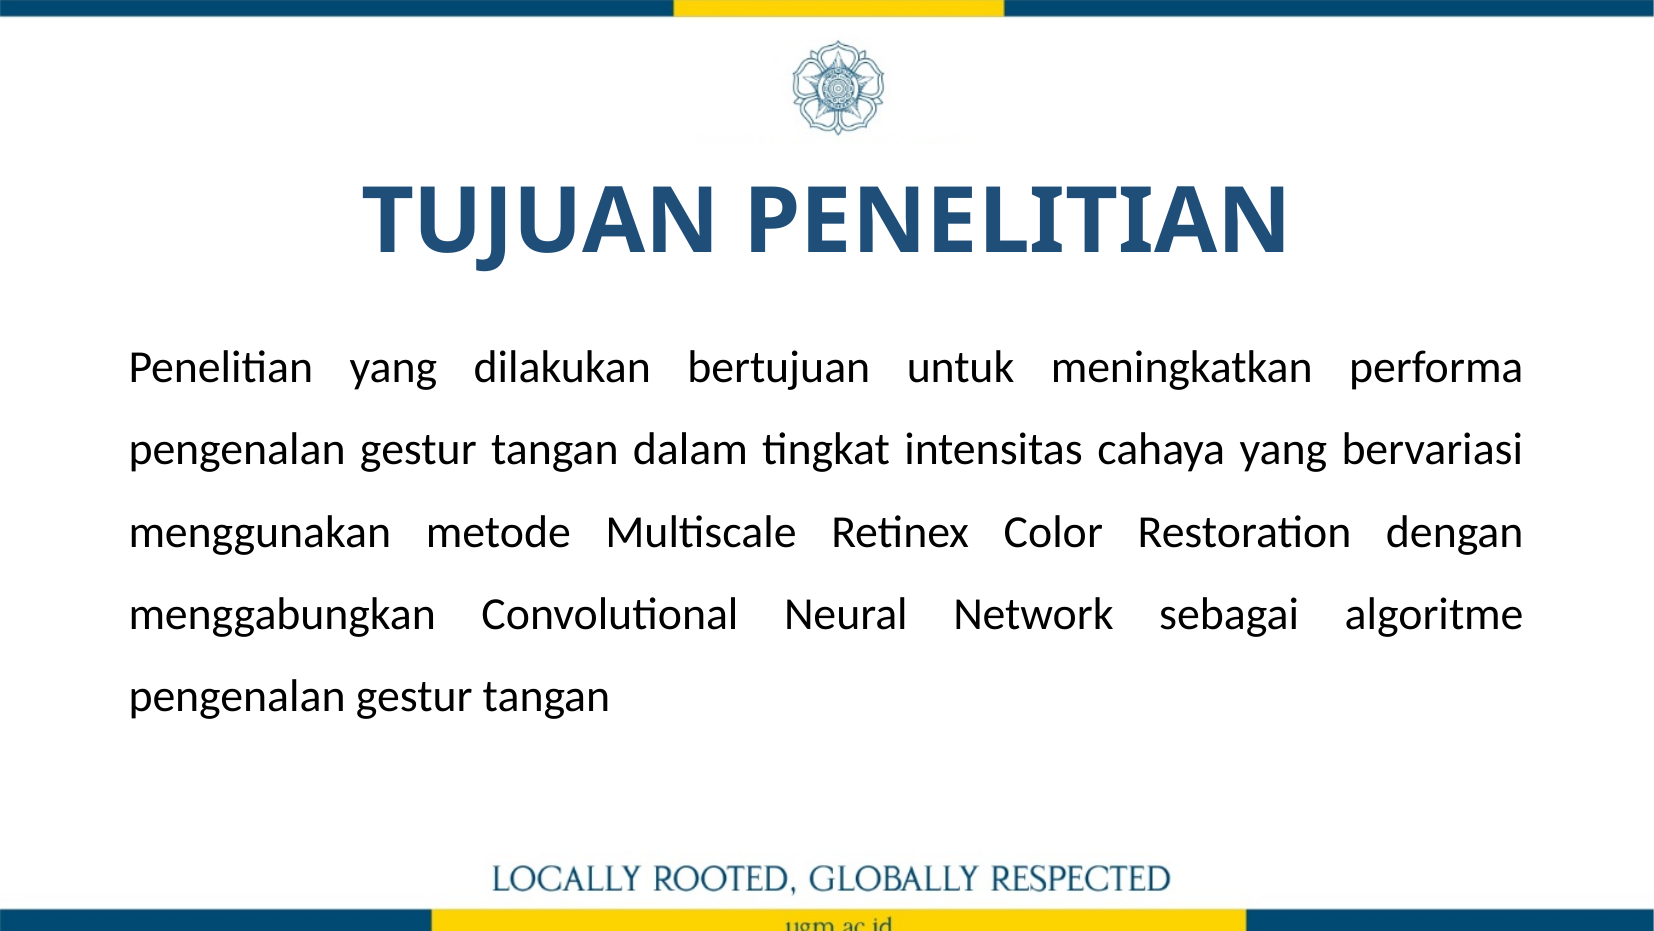

# TUJUAN PENELITIAN
Penelitian yang dilakukan bertujuan untuk meningkatkan performa pengenalan gestur tangan dalam tingkat intensitas cahaya yang bervariasi menggunakan metode Multiscale Retinex Color Restoration dengan menggabungkan Convolutional Neural Network sebagai algoritme pengenalan gestur tangan